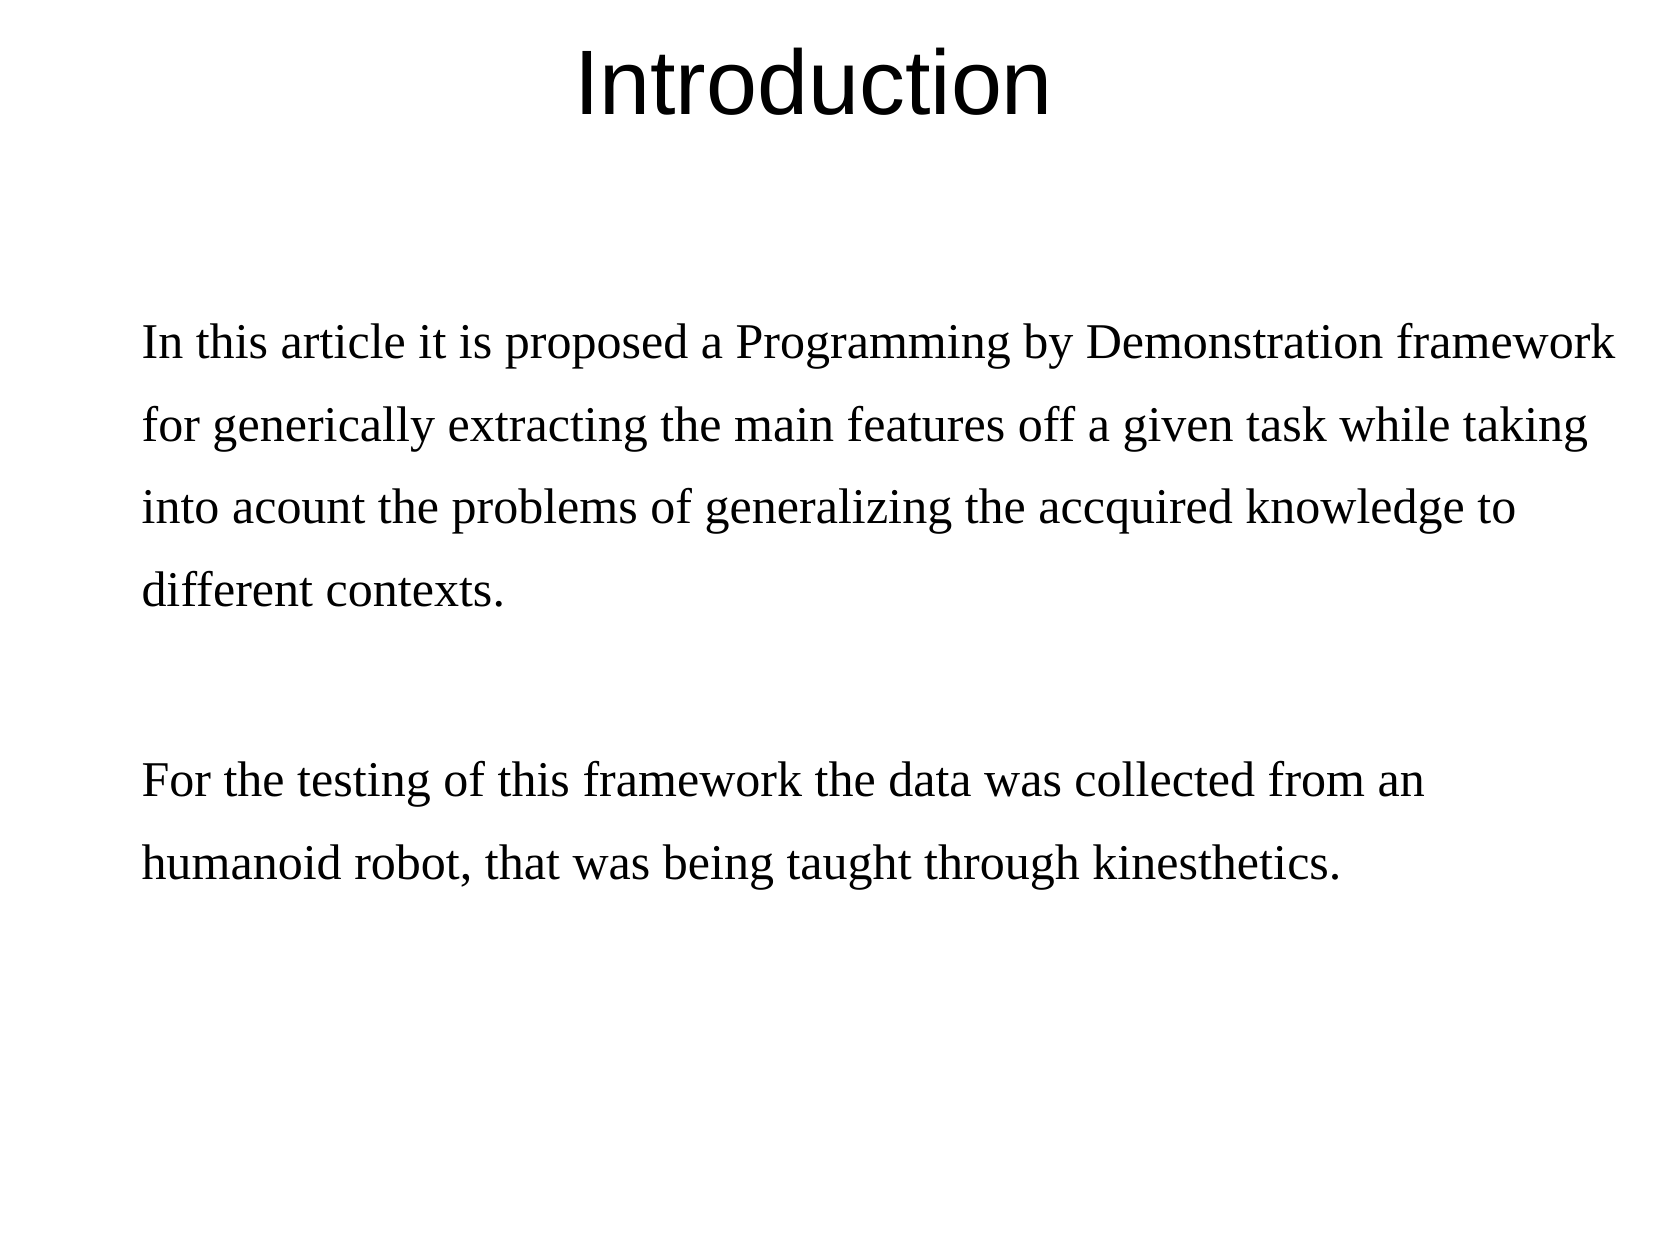

# Introduction
In this article it is proposed a Programming by Demonstration framework for generically extracting the main features off a given task while taking into acount the problems of generalizing the accquired knowledge to different contexts.
For the testing of this framework the data was collected from an humanoid robot, that was being taught through kinesthetics.